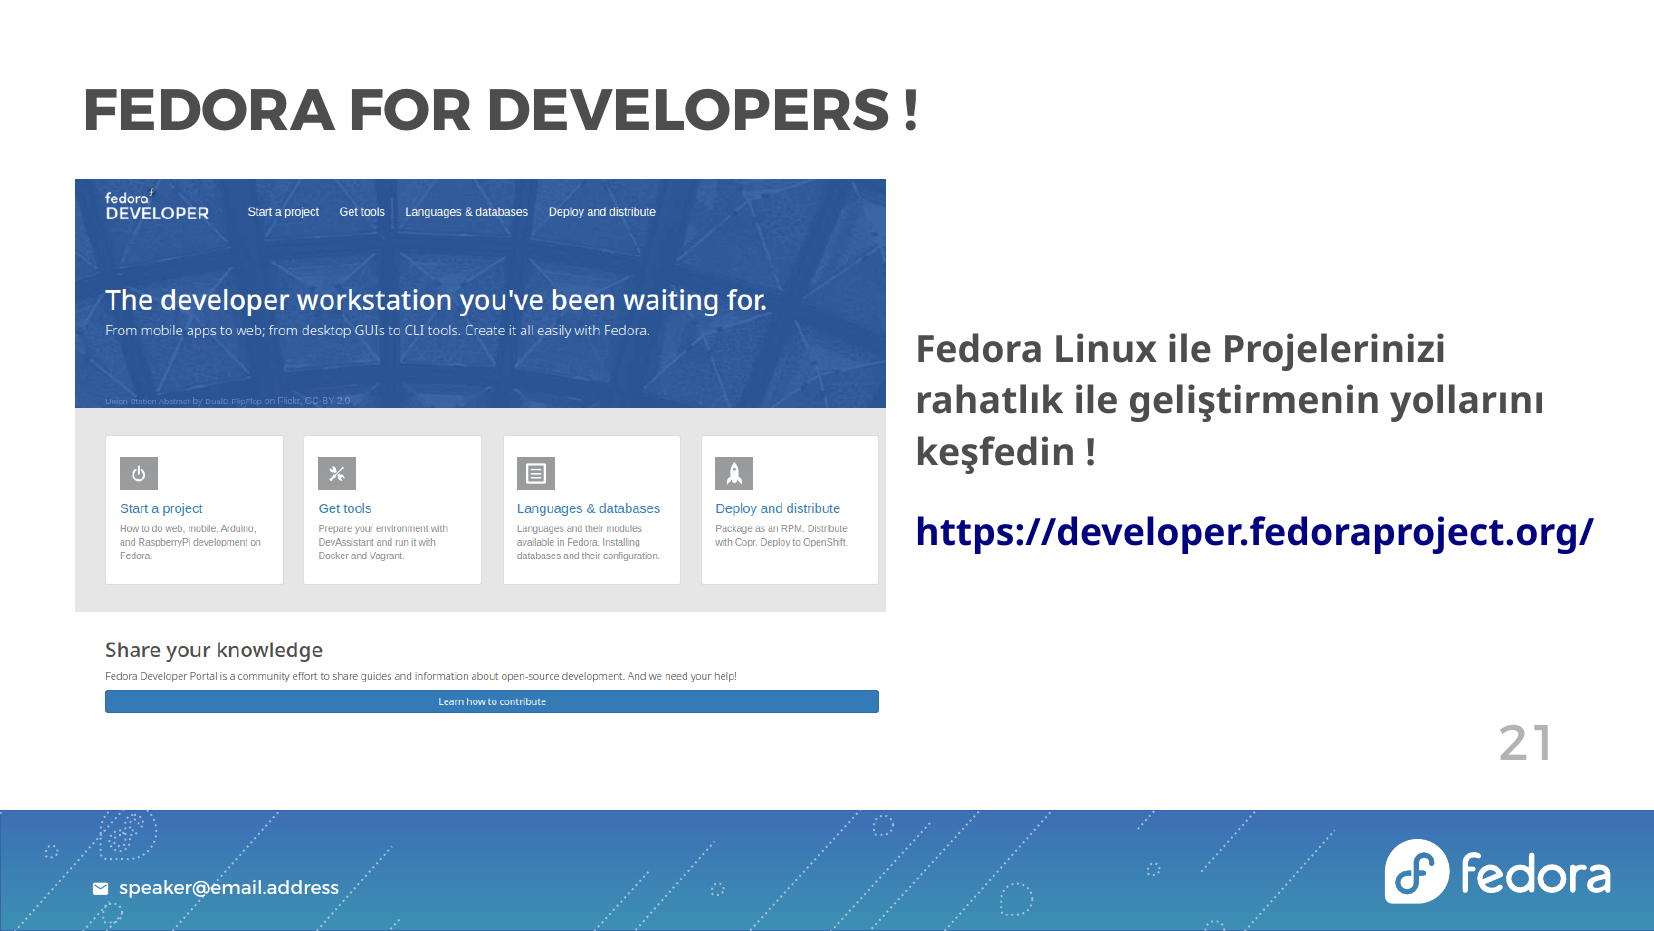

# Fedora FOR DEVELOPERS !
Fedora Linux ile Projelerinizi rahatlık ile geliştirmenin yollarını keşfedin !
https://developer.fedoraproject.org/
21